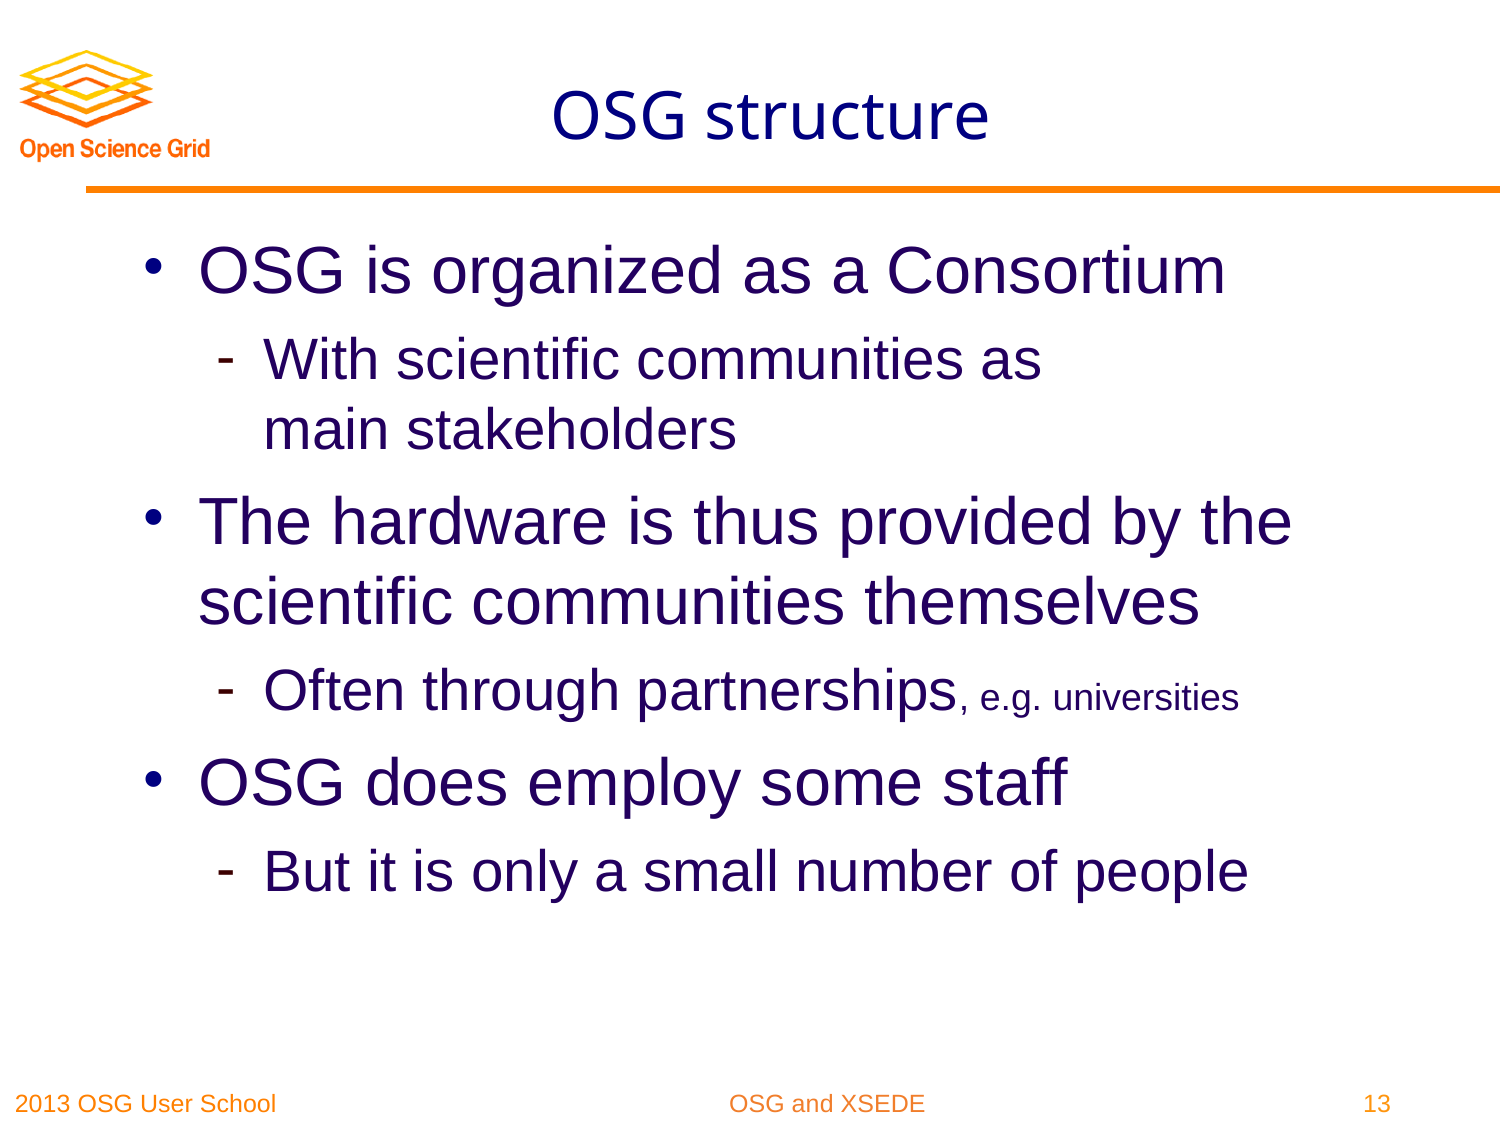

# OSG structure
OSG is organized as a Consortium
With scientific communities as main stakeholders
The hardware is thus provided by the scientific communities themselves
Often through partnerships, e.g. universities
OSG does employ some staff
But it is only a small number of people
13